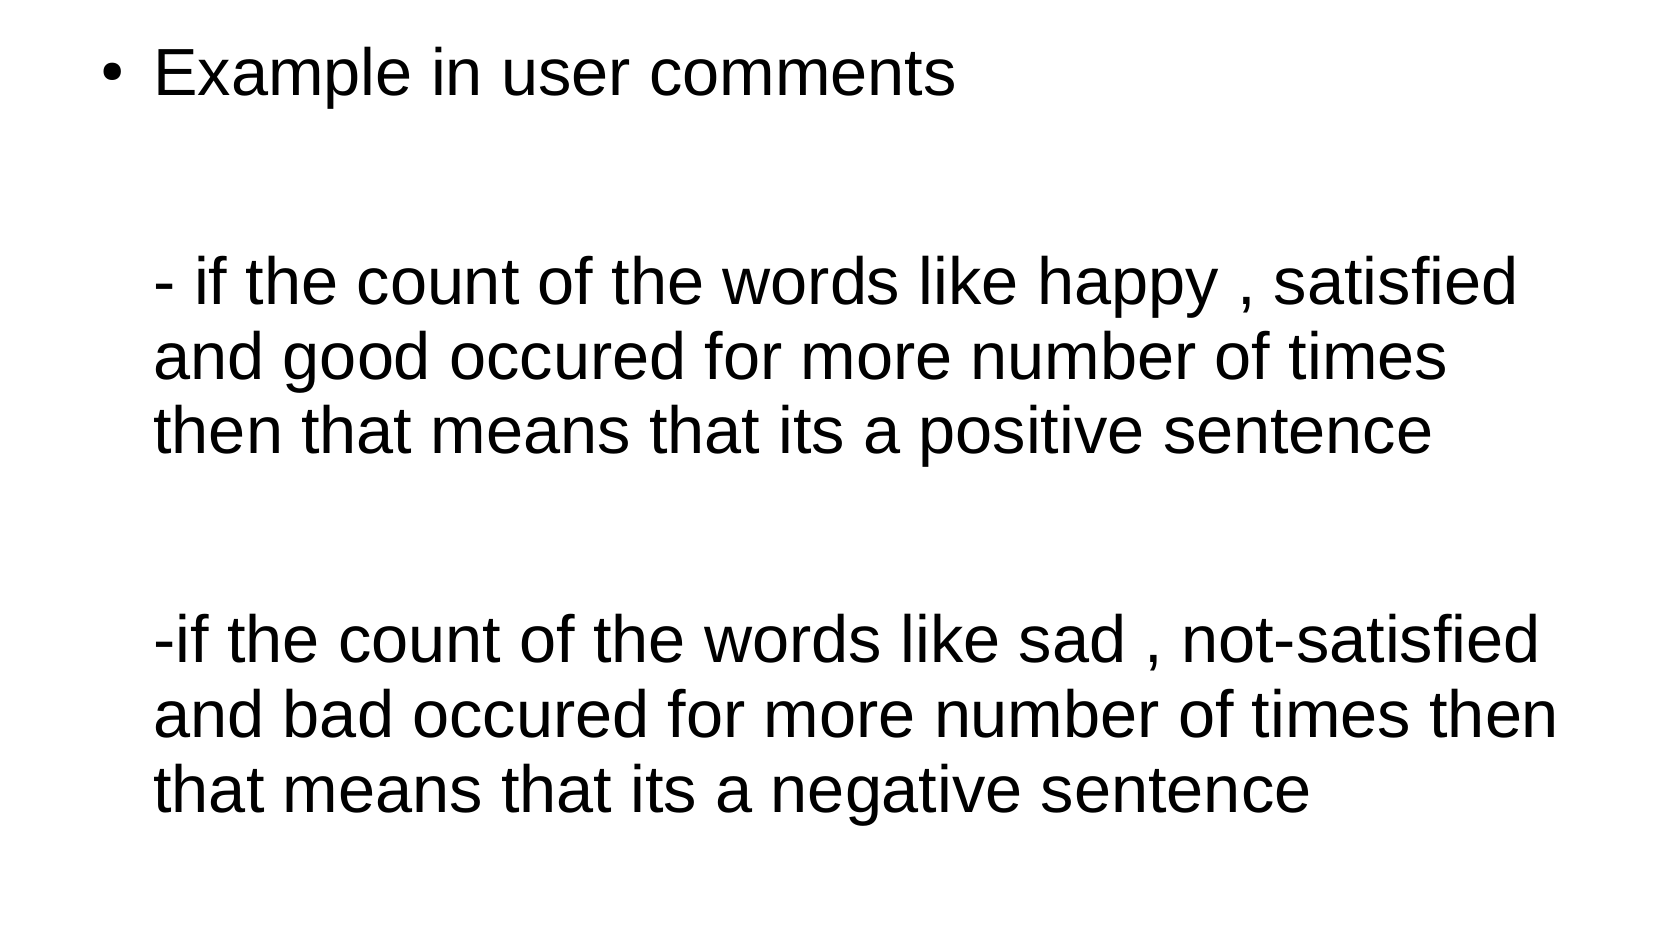

# Example in user comments
- if the count of the words like happy , satisfied and good occured for more number of times then that means that its a positive sentence
-if the count of the words like sad , not-satisfied and bad occured for more number of times then that means that its a negative sentence